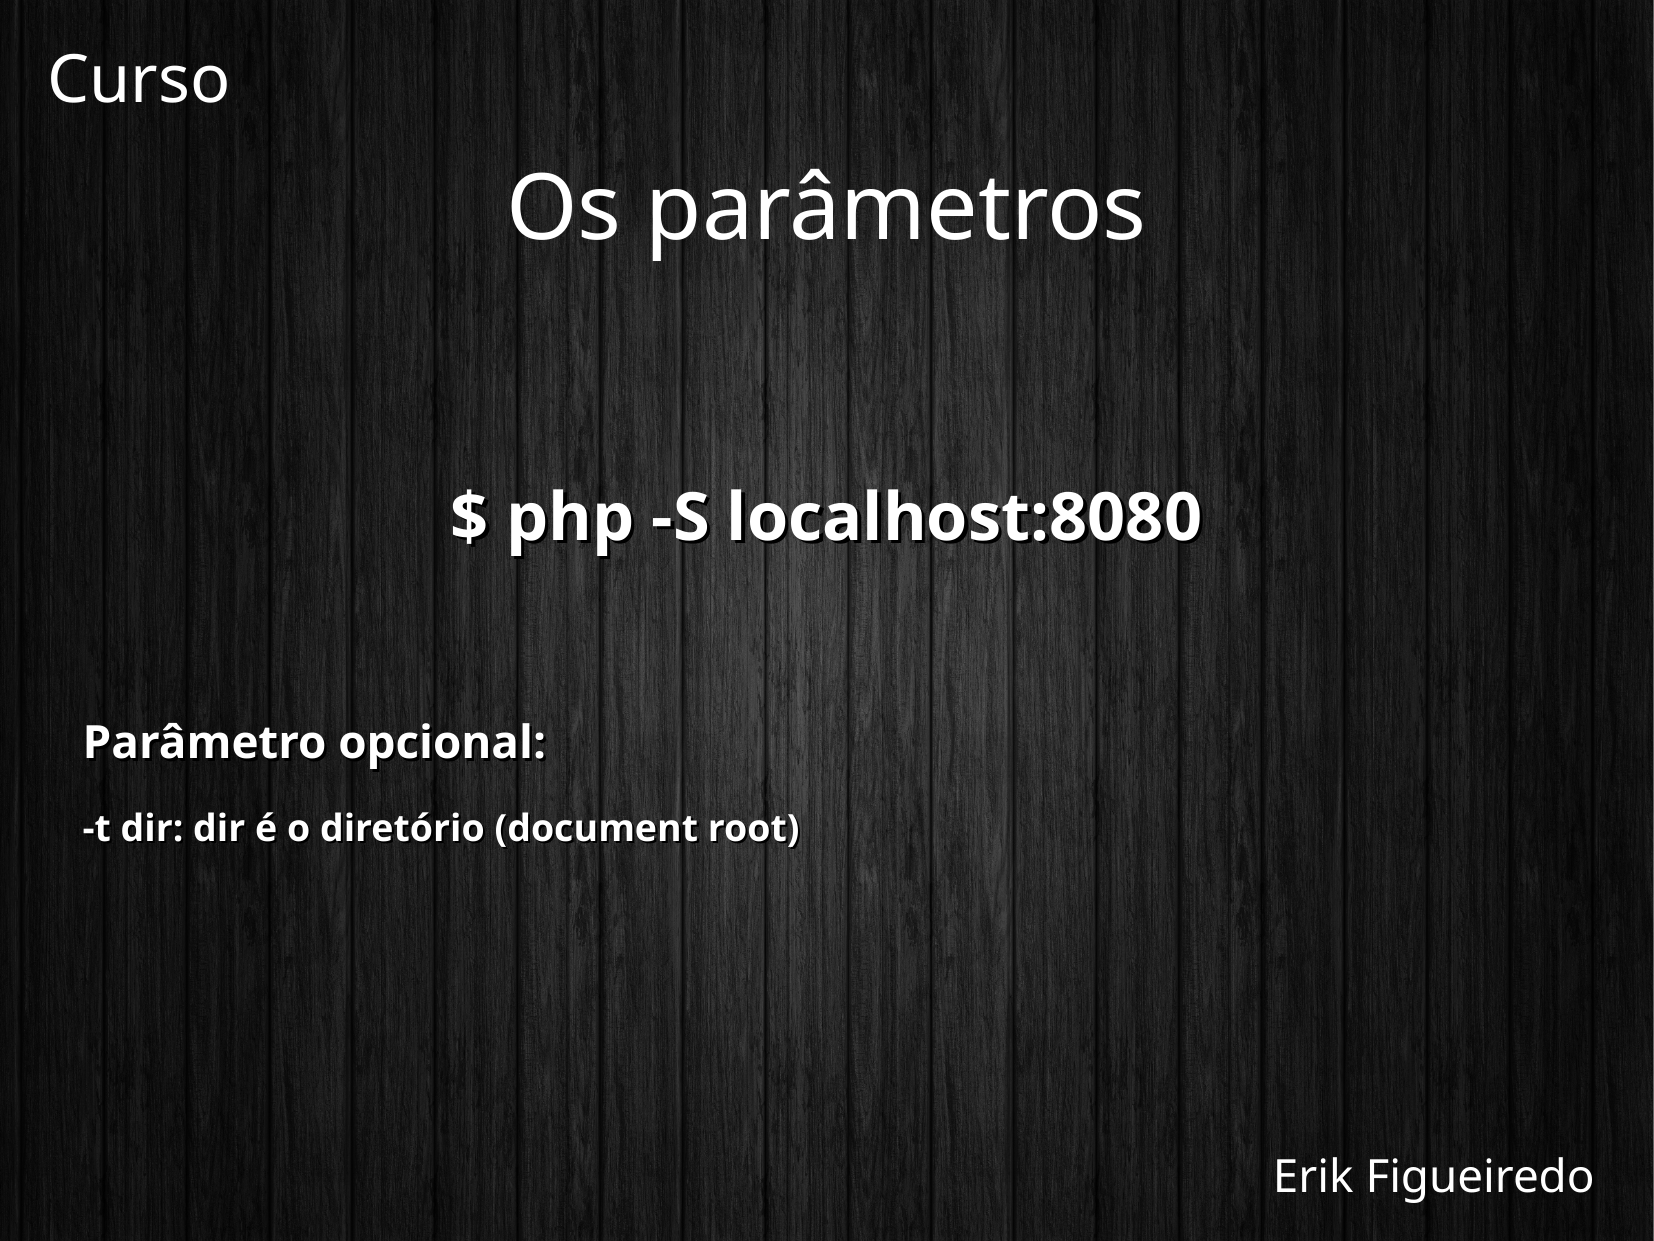

Curso
# Os parâmetros
$ php -S localhost:8080
Parâmetro opcional:
-t dir: dir é o diretório (document root)
Erik Figueiredo